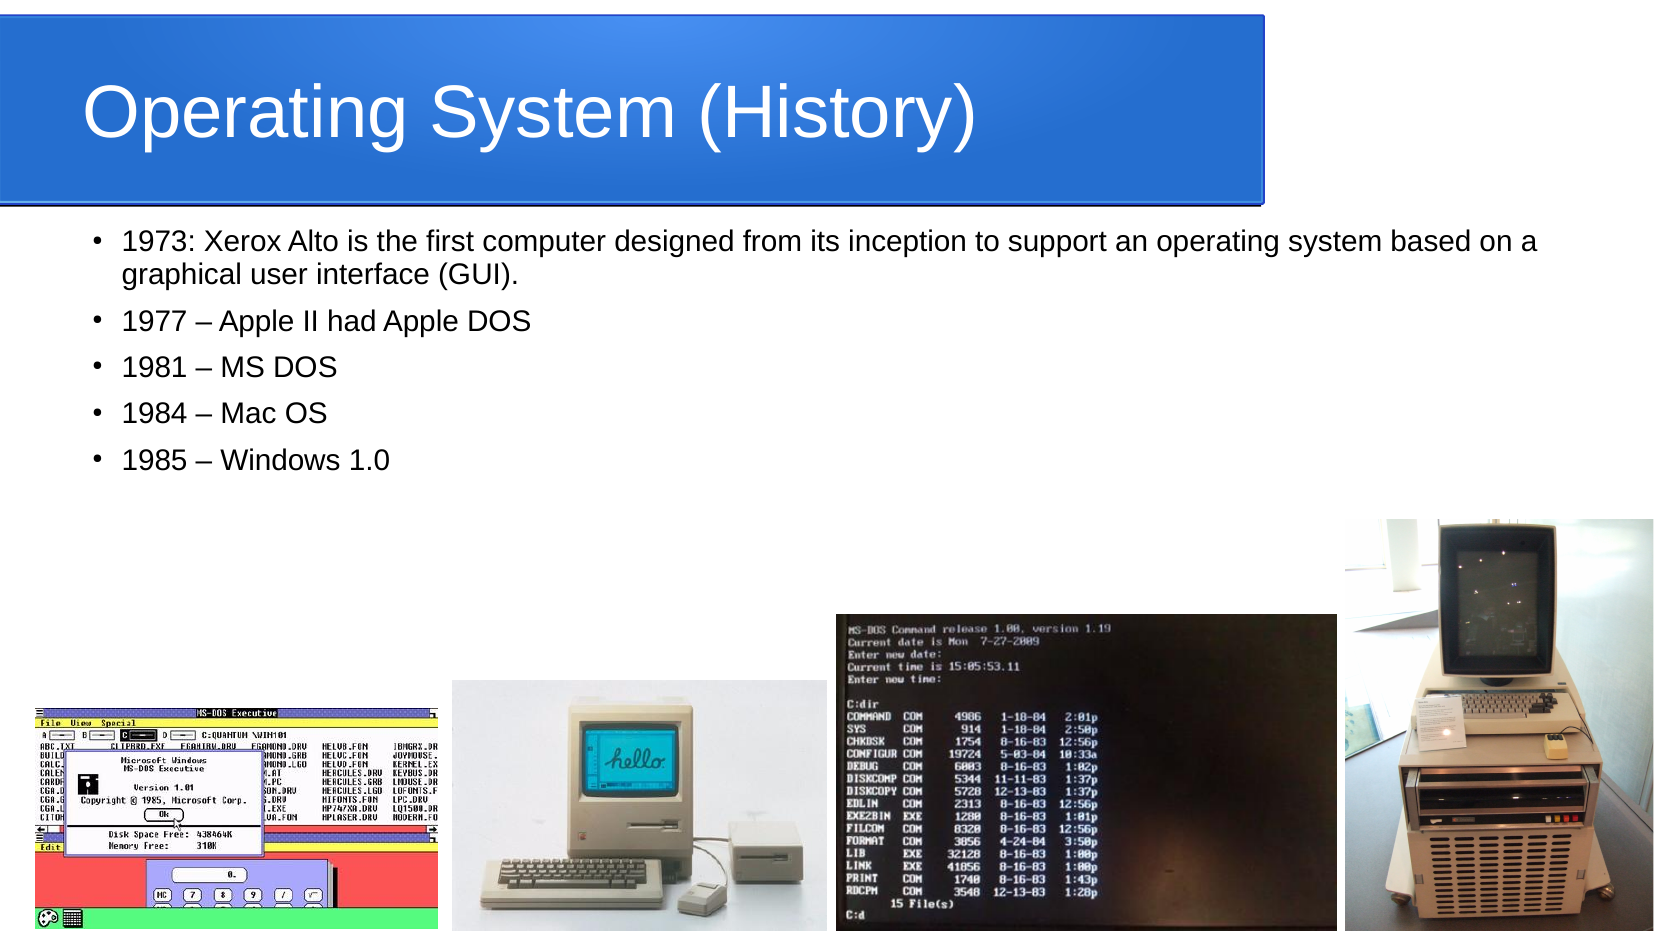

# Operating System (History)
1973: Xerox Alto is the first computer designed from its inception to support an operating system based on a graphical user interface (GUI).
1977 – Apple II had Apple DOS
1981 – MS DOS
1984 – Mac OS
1985 – Windows 1.0